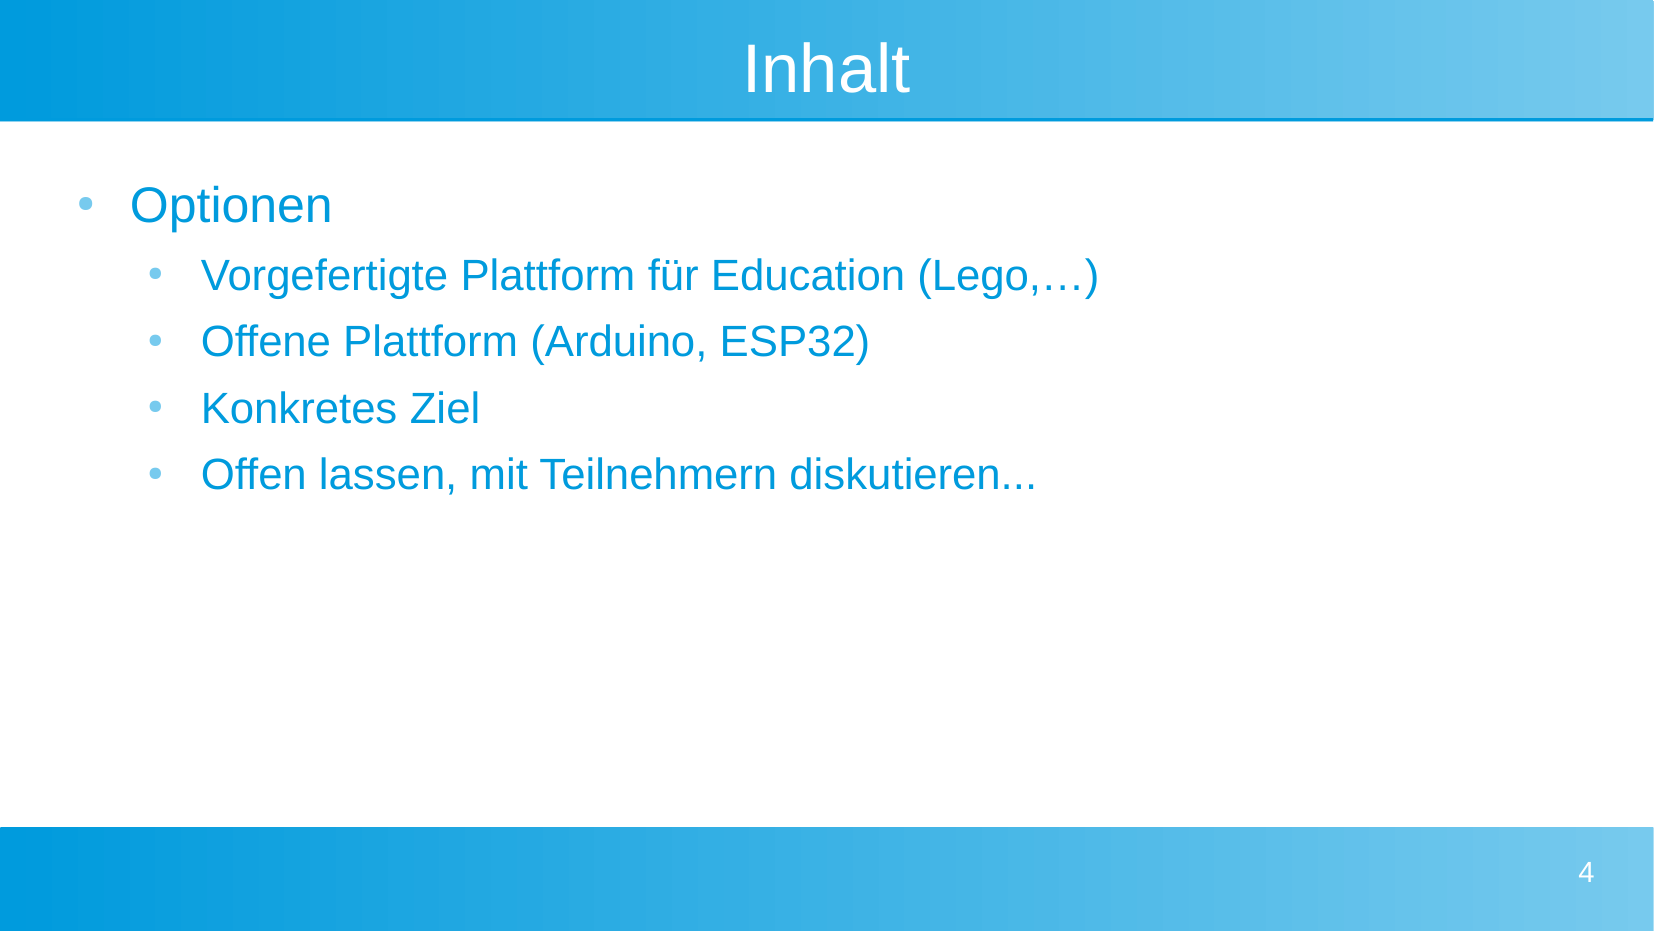

# Inhalt
Optionen
Vorgefertigte Plattform für Education (Lego,…)
Offene Plattform (Arduino, ESP32)
Konkretes Ziel
Offen lassen, mit Teilnehmern diskutieren...
4